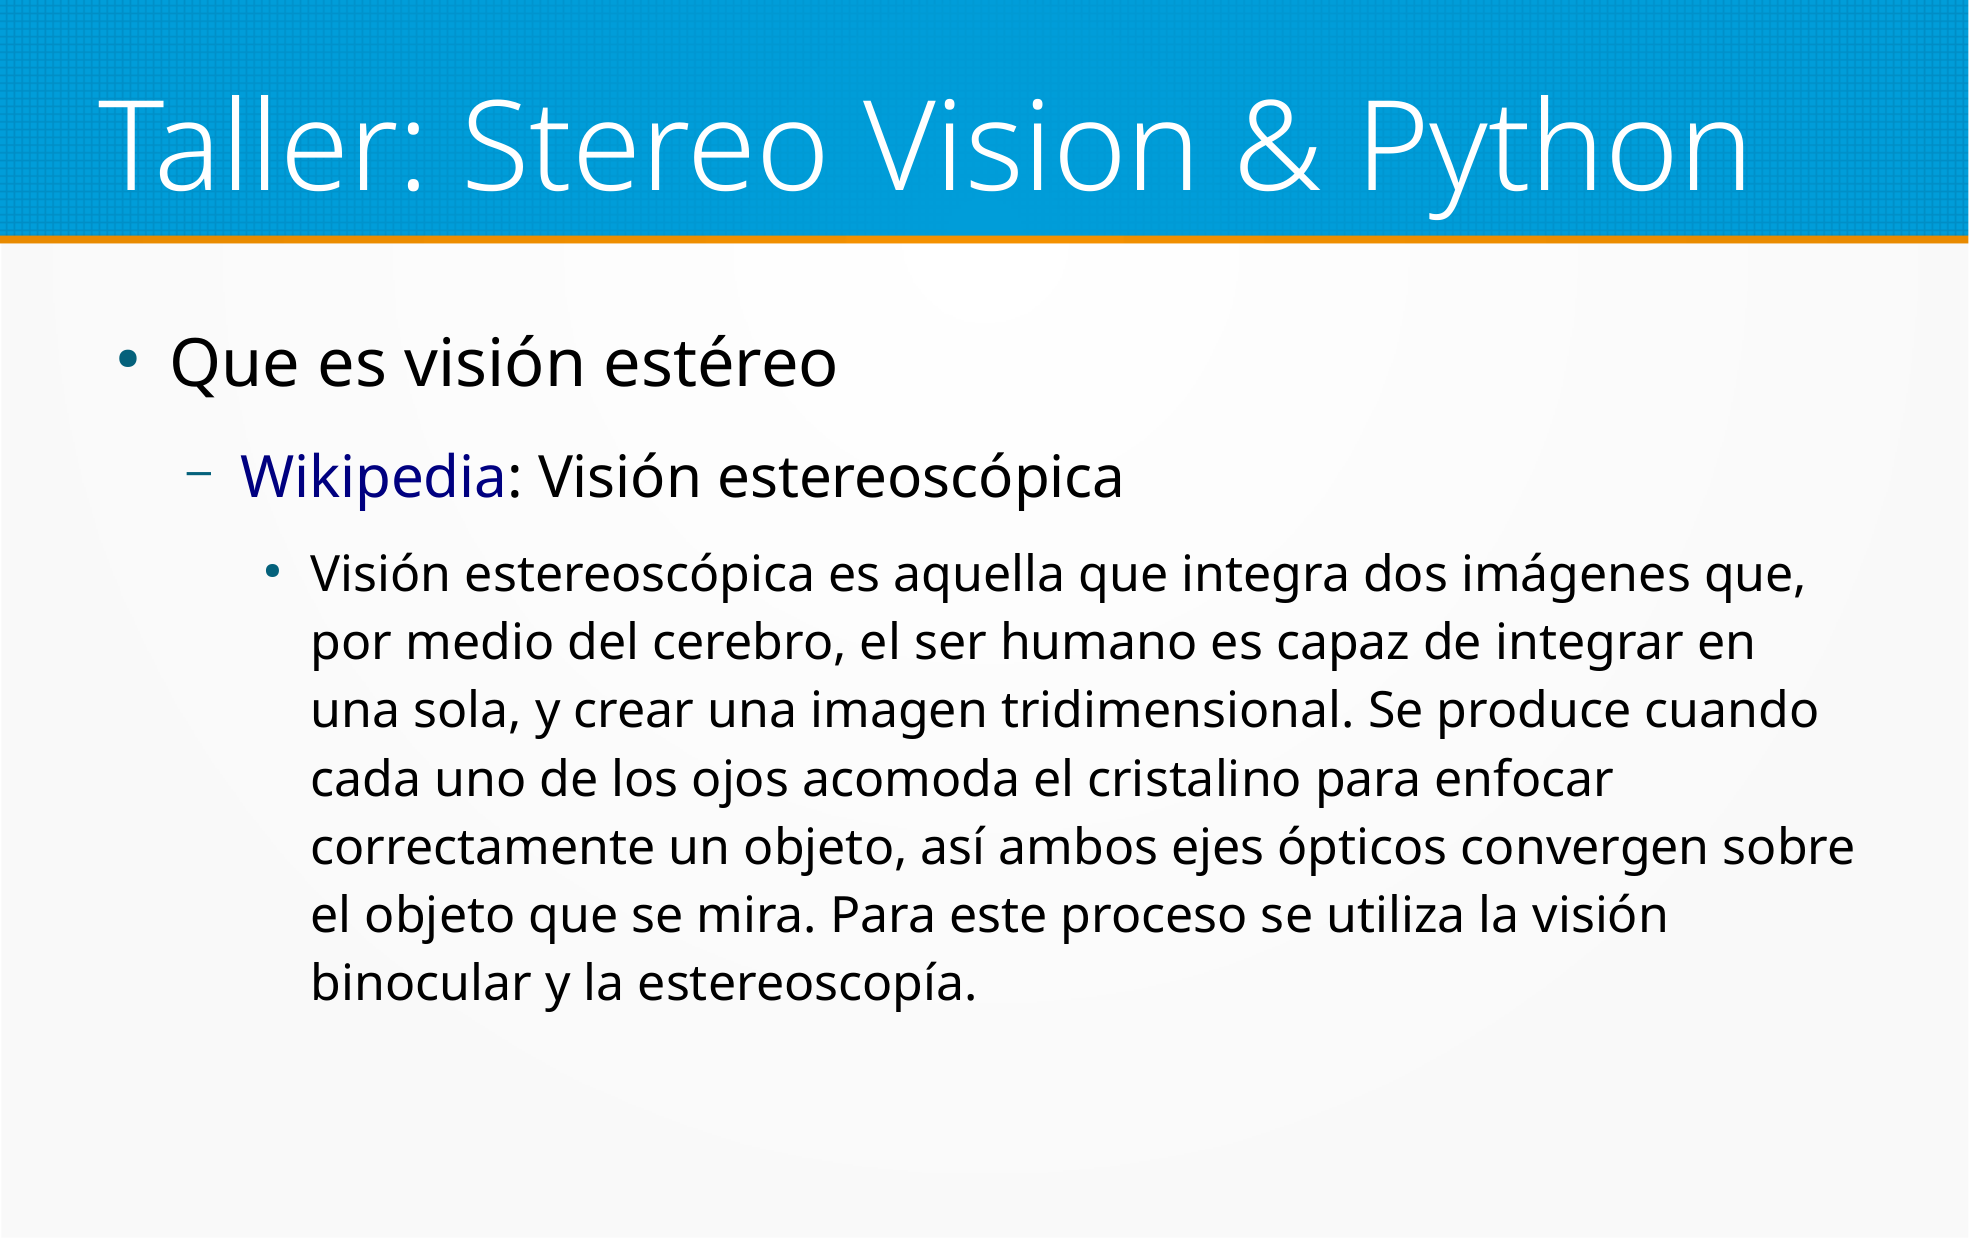

# Taller: Stereo Vision & Python
Que es visión estéreo
Wikipedia: Visión estereoscópica
Visión estereoscópica es aquella que integra dos imágenes que, por medio del cerebro, el ser humano es capaz de integrar en una sola, y crear una imagen tridimensional. Se produce cuando cada uno de los ojos acomoda el cristalino para enfocar correctamente un objeto, así ambos ejes ópticos convergen sobre el objeto que se mira. Para este proceso se utiliza la visión binocular y la estereoscopía.